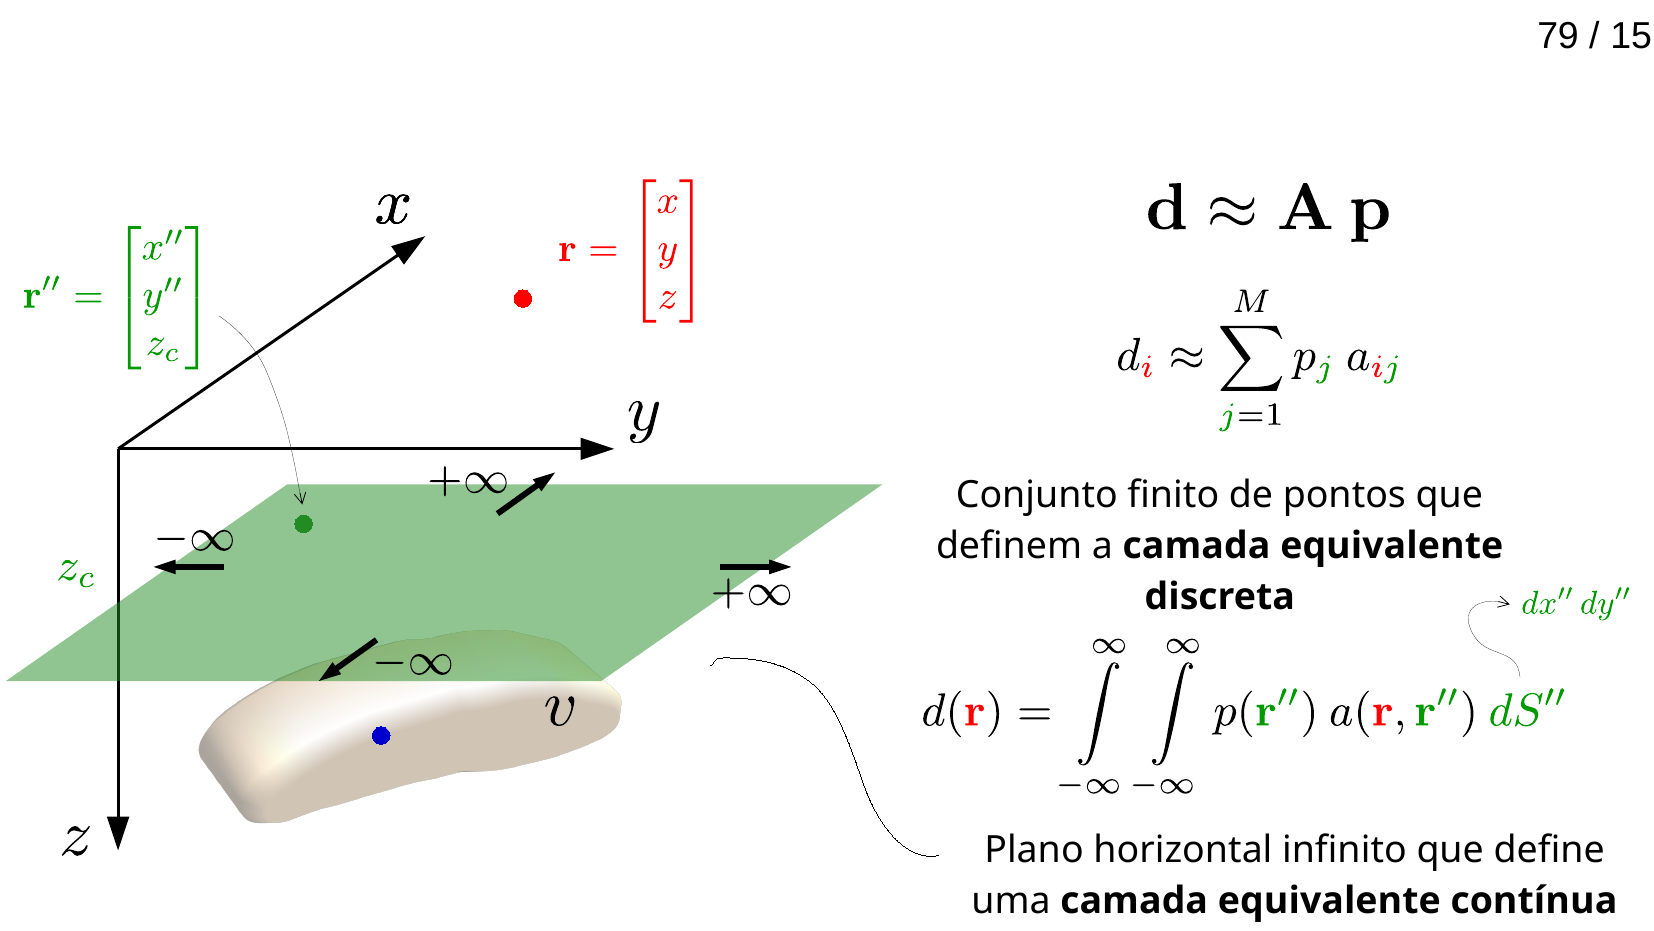

Conjunto finito de pontos que definem a camada equivalente discreta
Plano horizontal infinito que define uma camada equivalente contínua